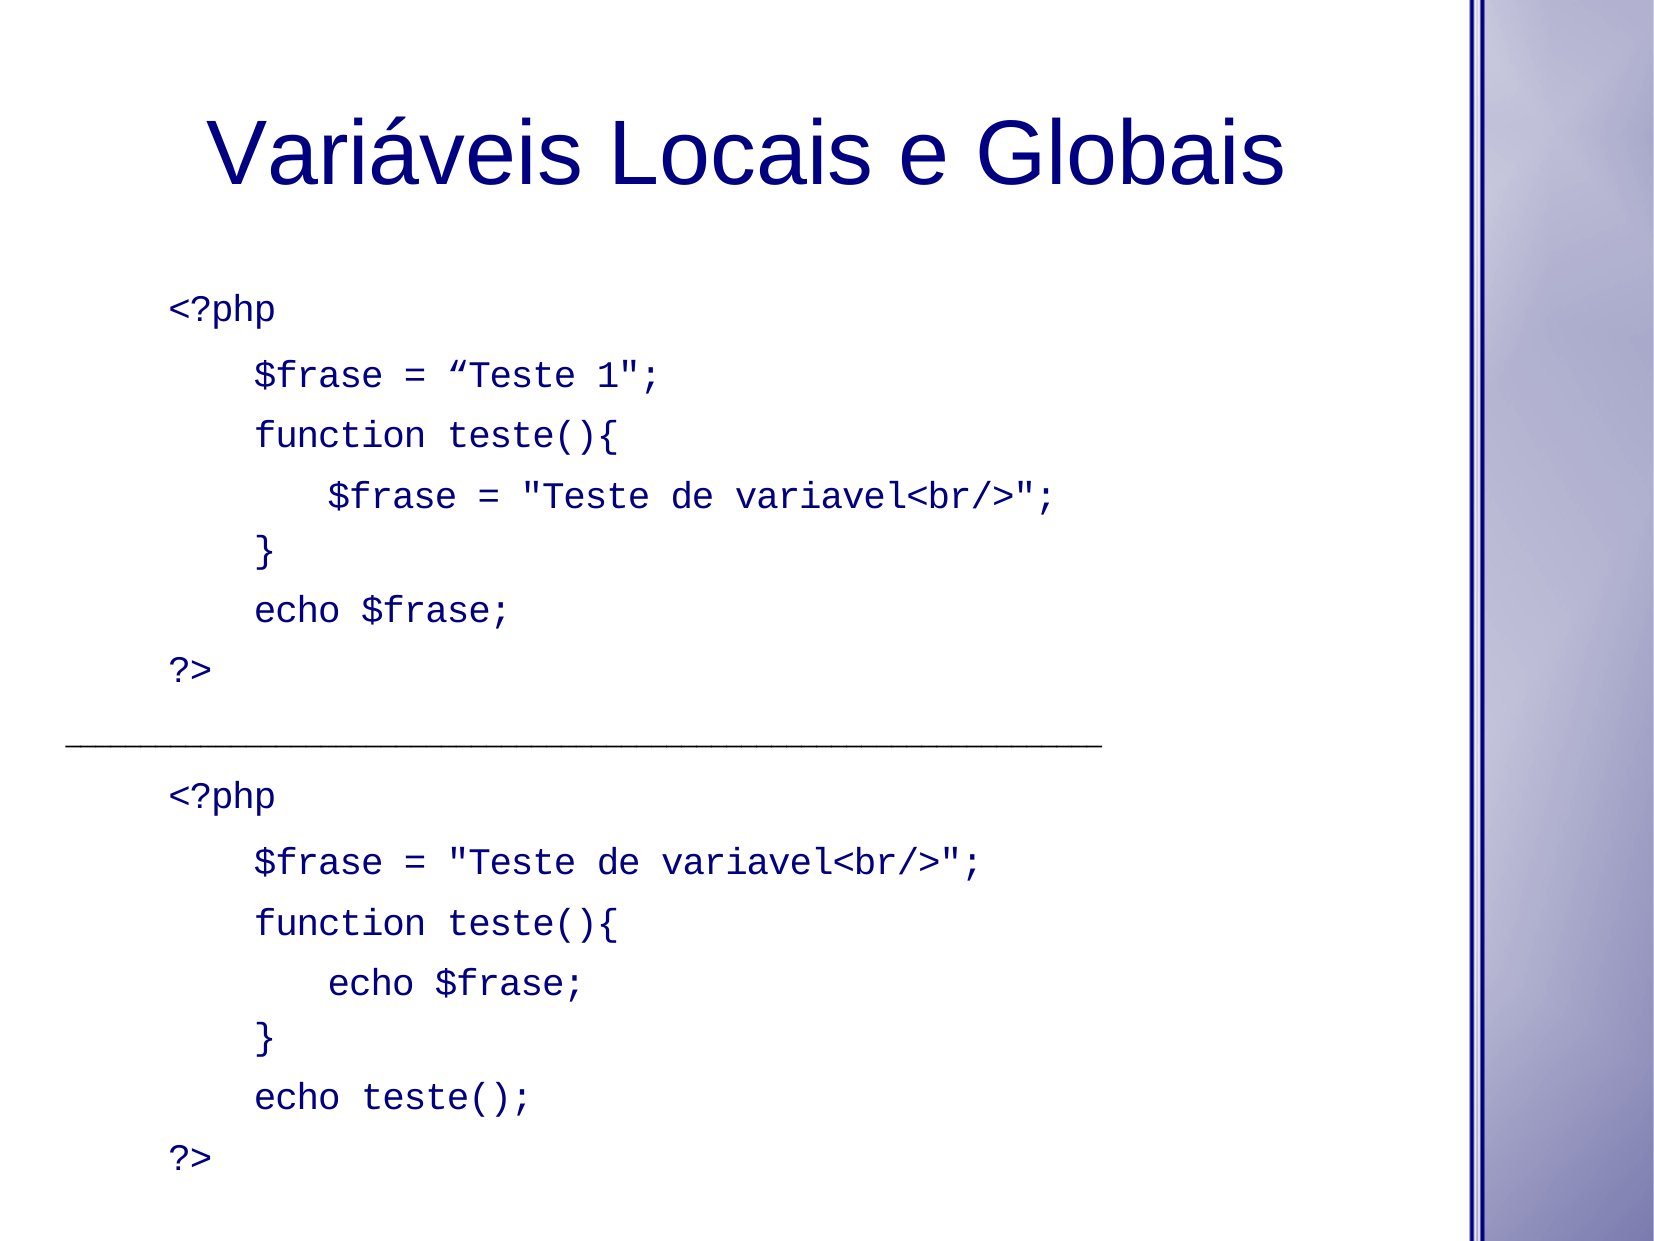

# Variáveis Locais e Globais
<?php
$frase = “Teste 1";
function teste(){
$frase = "Teste de variavel<br/>";
}
echo $frase;
?>
_____________________________________________________________________
<?php
$frase = "Teste de variavel<br/>";
function teste(){
echo $frase;
}
echo teste();
?>